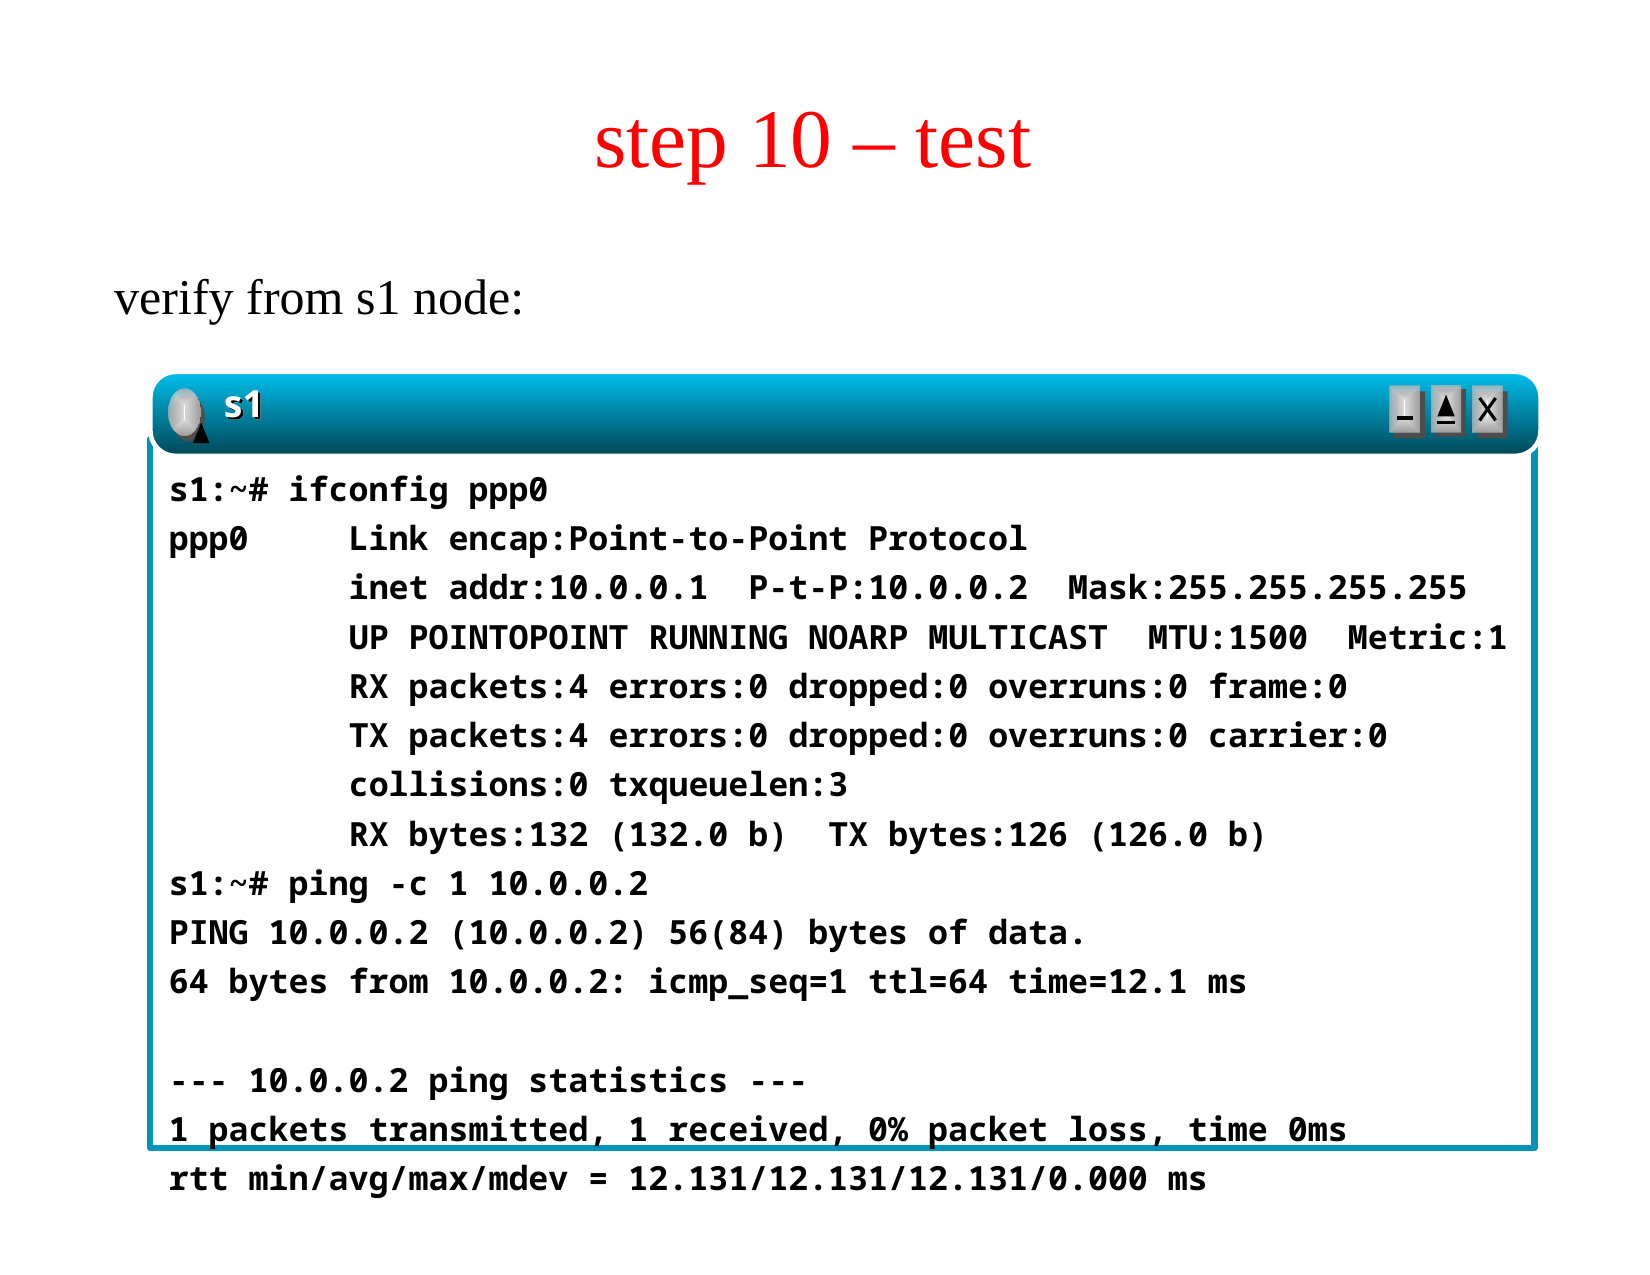

step 10 – test
verify from s1 node:
s1
 s1:~# ifconfig ppp0
 ppp0 Link encap:Point-to-Point Protocol
 inet addr:10.0.0.1 P-t-P:10.0.0.2 Mask:255.255.255.255
 UP POINTOPOINT RUNNING NOARP MULTICAST MTU:1500 Metric:1
 RX packets:4 errors:0 dropped:0 overruns:0 frame:0
 TX packets:4 errors:0 dropped:0 overruns:0 carrier:0
 collisions:0 txqueuelen:3
 RX bytes:132 (132.0 b) TX bytes:126 (126.0 b)
 s1:~# ping -c 1 10.0.0.2
 PING 10.0.0.2 (10.0.0.2) 56(84) bytes of data.
 64 bytes from 10.0.0.2: icmp_seq=1 ttl=64 time=12.1 ms
 --- 10.0.0.2 ping statistics ---
 1 packets transmitted, 1 received, 0% packet loss, time 0ms
 rtt min/avg/max/mdev = 12.131/12.131/12.131/0.000 ms